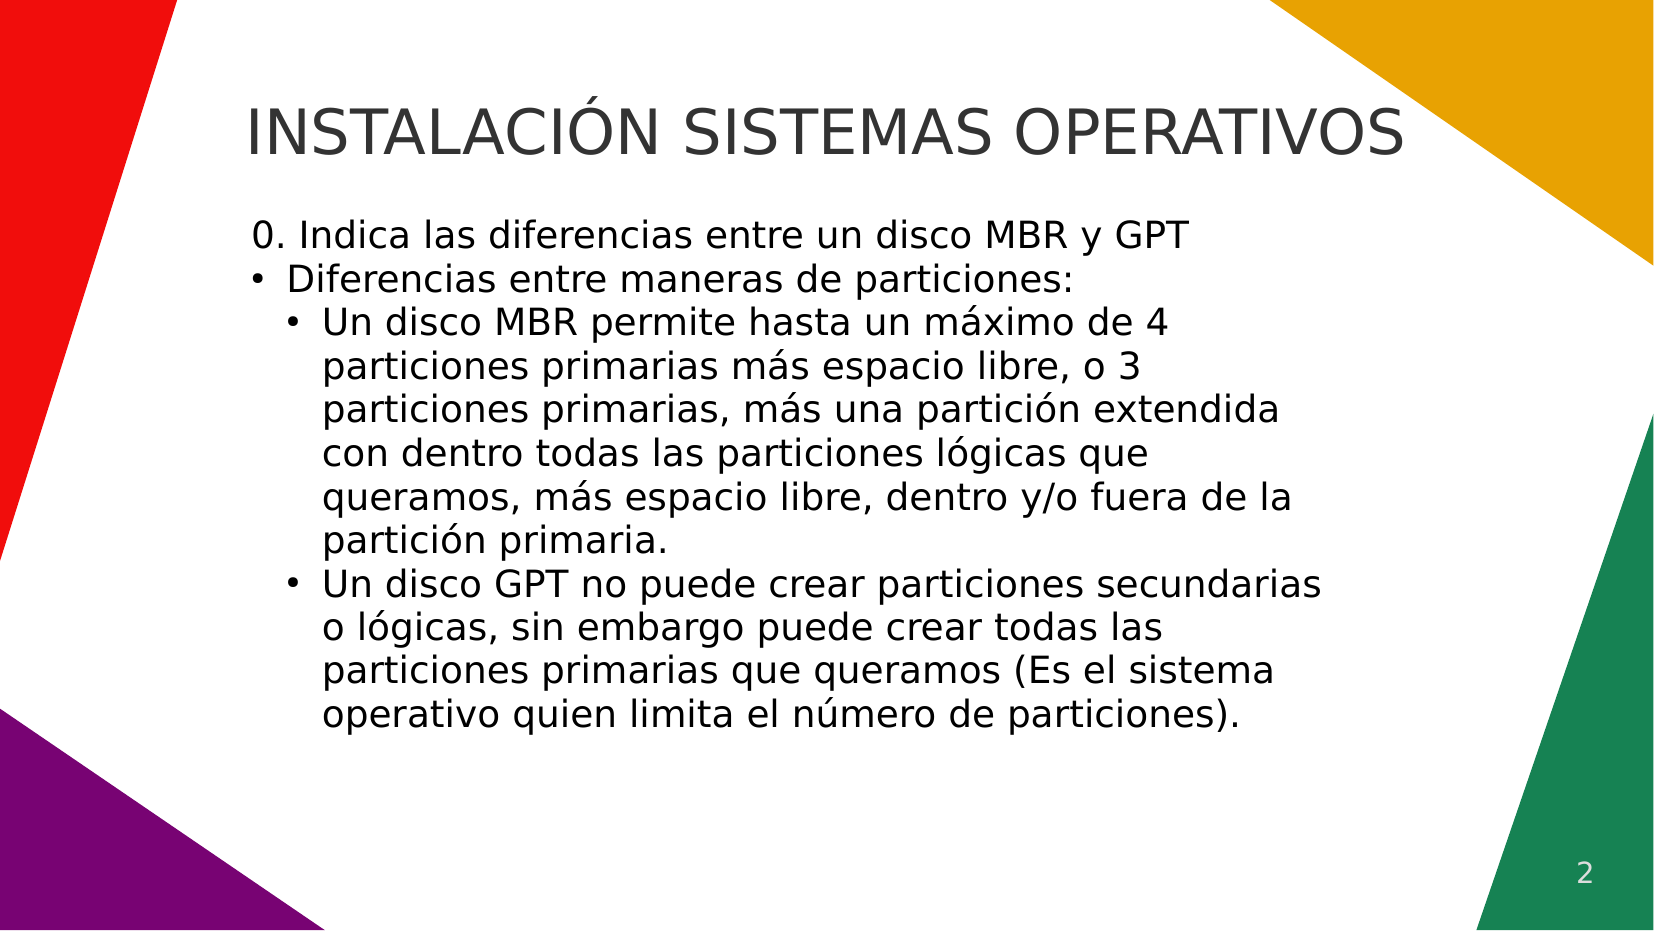

# INSTALACIÓN SISTEMAS OPERATIVOS
0. Indica las diferencias entre un disco MBR y GPT
Diferencias entre maneras de particiones:
Un disco MBR permite hasta un máximo de 4 particiones primarias más espacio libre, o 3 particiones primarias, más una partición extendida con dentro todas las particiones lógicas que queramos, más espacio libre, dentro y/o fuera de la partición primaria.
Un disco GPT no puede crear particiones secundarias o lógicas, sin embargo puede crear todas las particiones primarias que queramos (Es el sistema operativo quien limita el número de particiones).
2